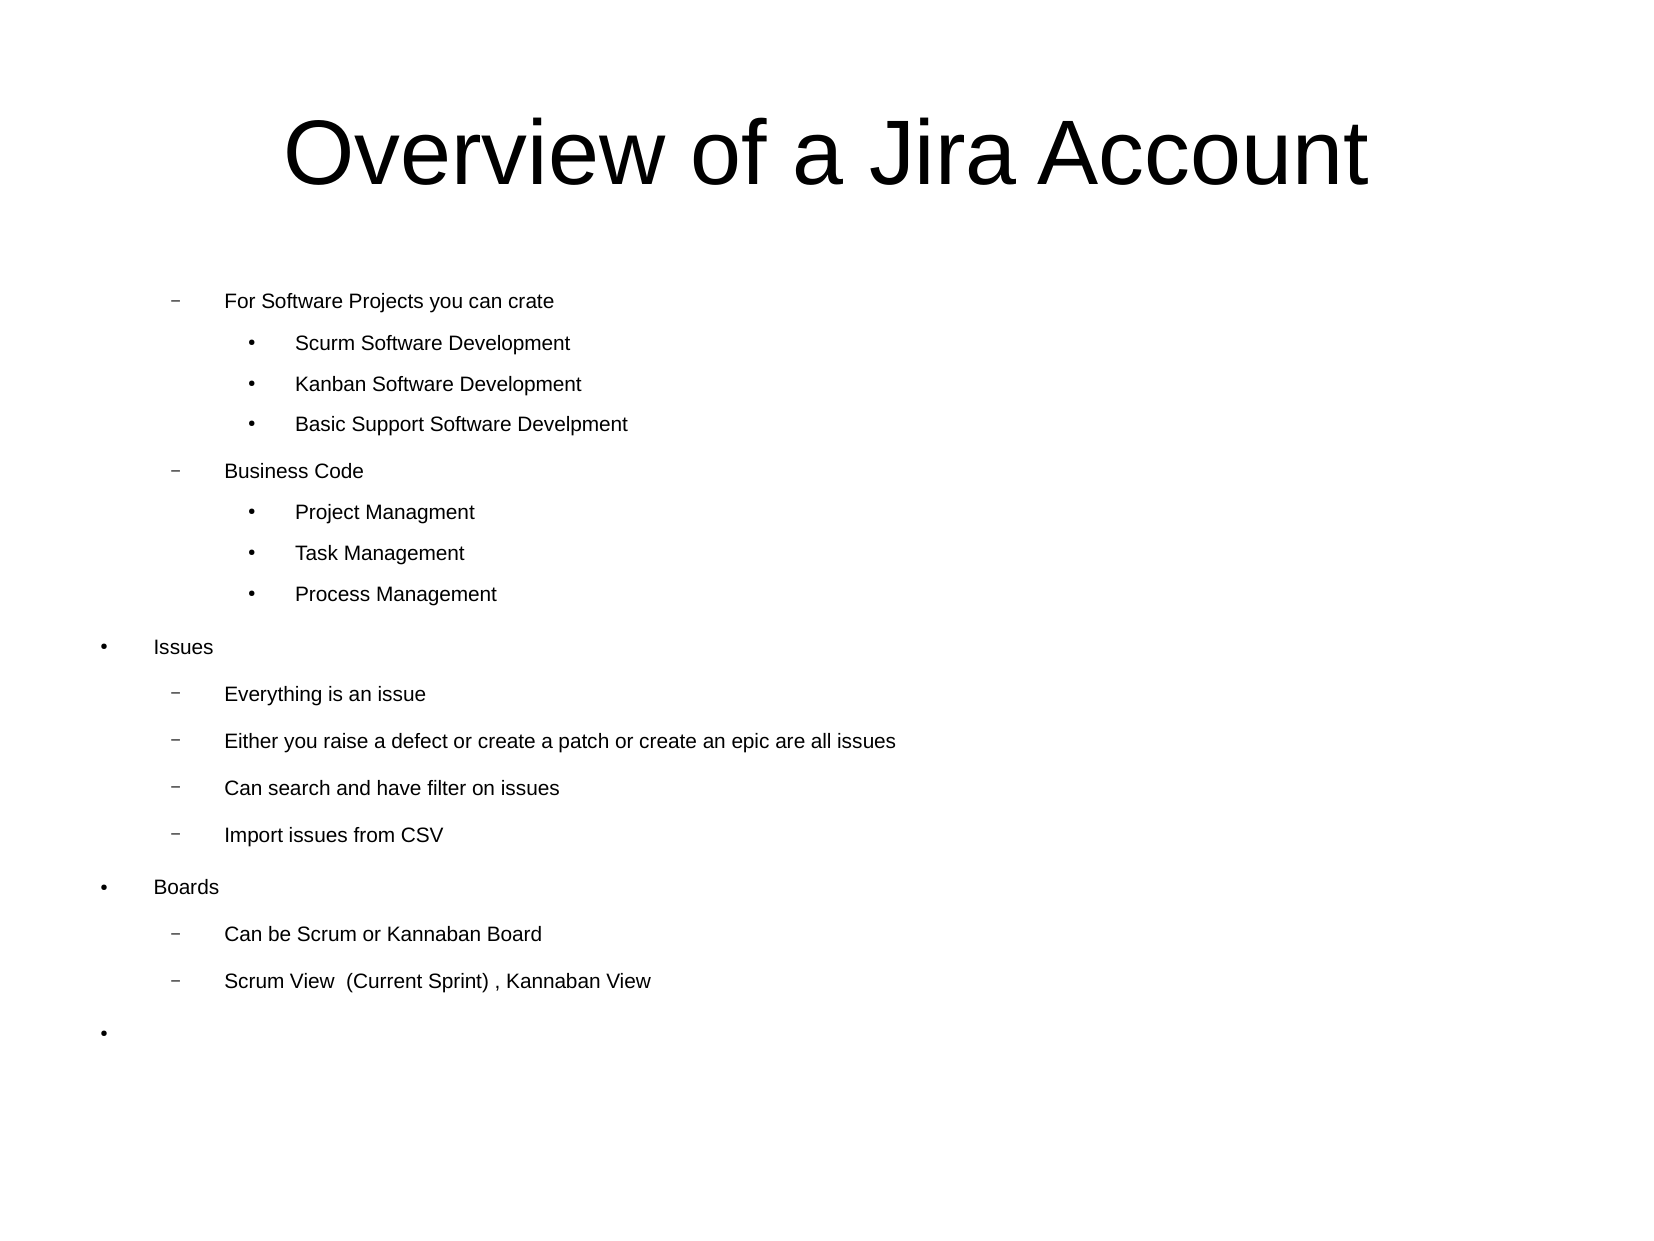

# Overview of a Jira Account
For Software Projects you can crate
Scurm Software Development
Kanban Software Development
Basic Support Software Develpment
Business Code
Project Managment
Task Management
Process Management
Issues
Everything is an issue
Either you raise a defect or create a patch or create an epic are all issues
Can search and have filter on issues
Import issues from CSV
Boards
Can be Scrum or Kannaban Board
Scrum View (Current Sprint) , Kannaban View